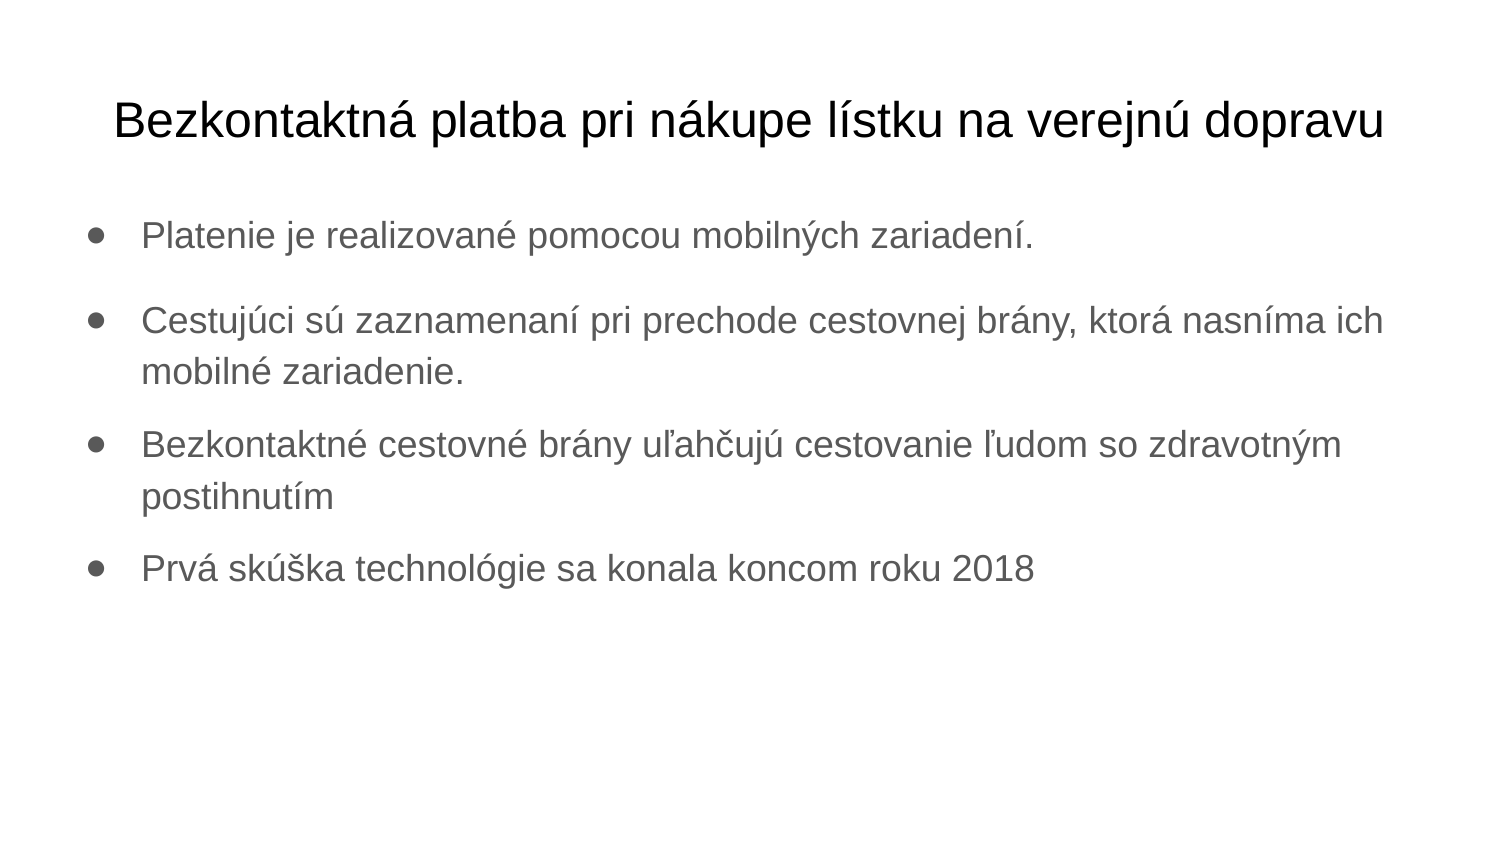

# Bezkontaktná platba pri nákupe lístku na verejnú dopravu
Platenie je realizované pomocou mobilných zariadení.
Cestujúci sú zaznamenaní pri prechode cestovnej brány, ktorá nasníma ich mobilné zariadenie.
Bezkontaktné cestovné brány uľahčujú cestovanie ľudom so zdravotným postihnutím
Prvá skúška technológie sa konala koncom roku 2018